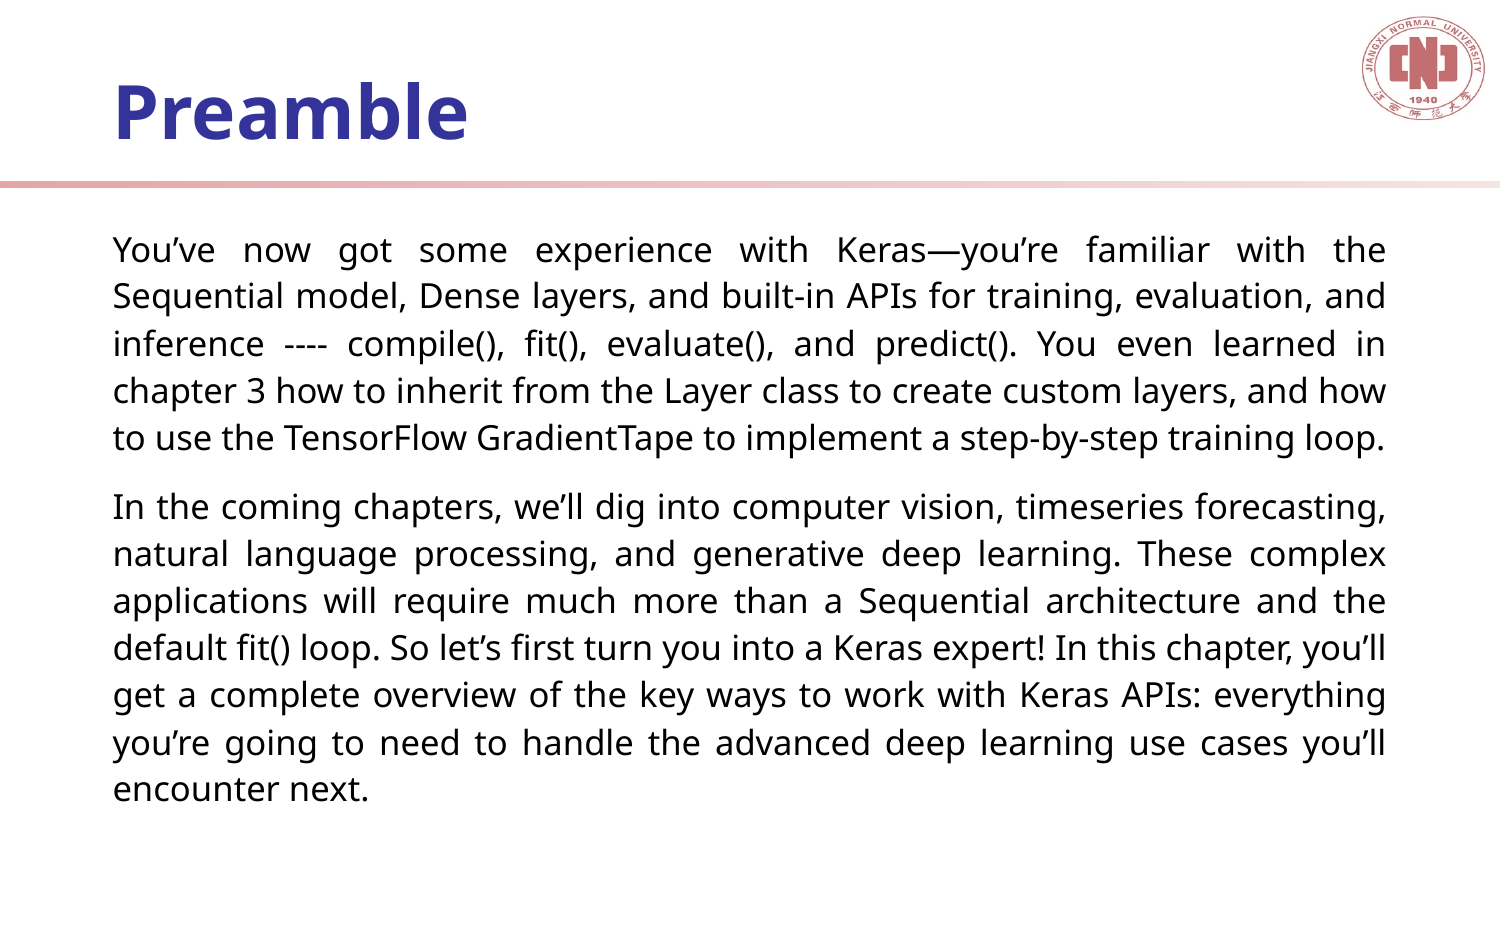

# Preamble
You’ve now got some experience with Keras—you’re familiar with the Sequential model, Dense layers, and built-in APIs for training, evaluation, and inference ---- compile(), fit(), evaluate(), and predict(). You even learned in chapter 3 how to inherit from the Layer class to create custom layers, and how to use the TensorFlow GradientTape to implement a step-by-step training loop.
In the coming chapters, we’ll dig into computer vision, timeseries forecasting, natural language processing, and generative deep learning. These complex applications will require much more than a Sequential architecture and the default fit() loop. So let’s first turn you into a Keras expert! In this chapter, you’ll get a complete overview of the key ways to work with Keras APIs: everything you’re going to need to handle the advanced deep learning use cases you’ll encounter next.